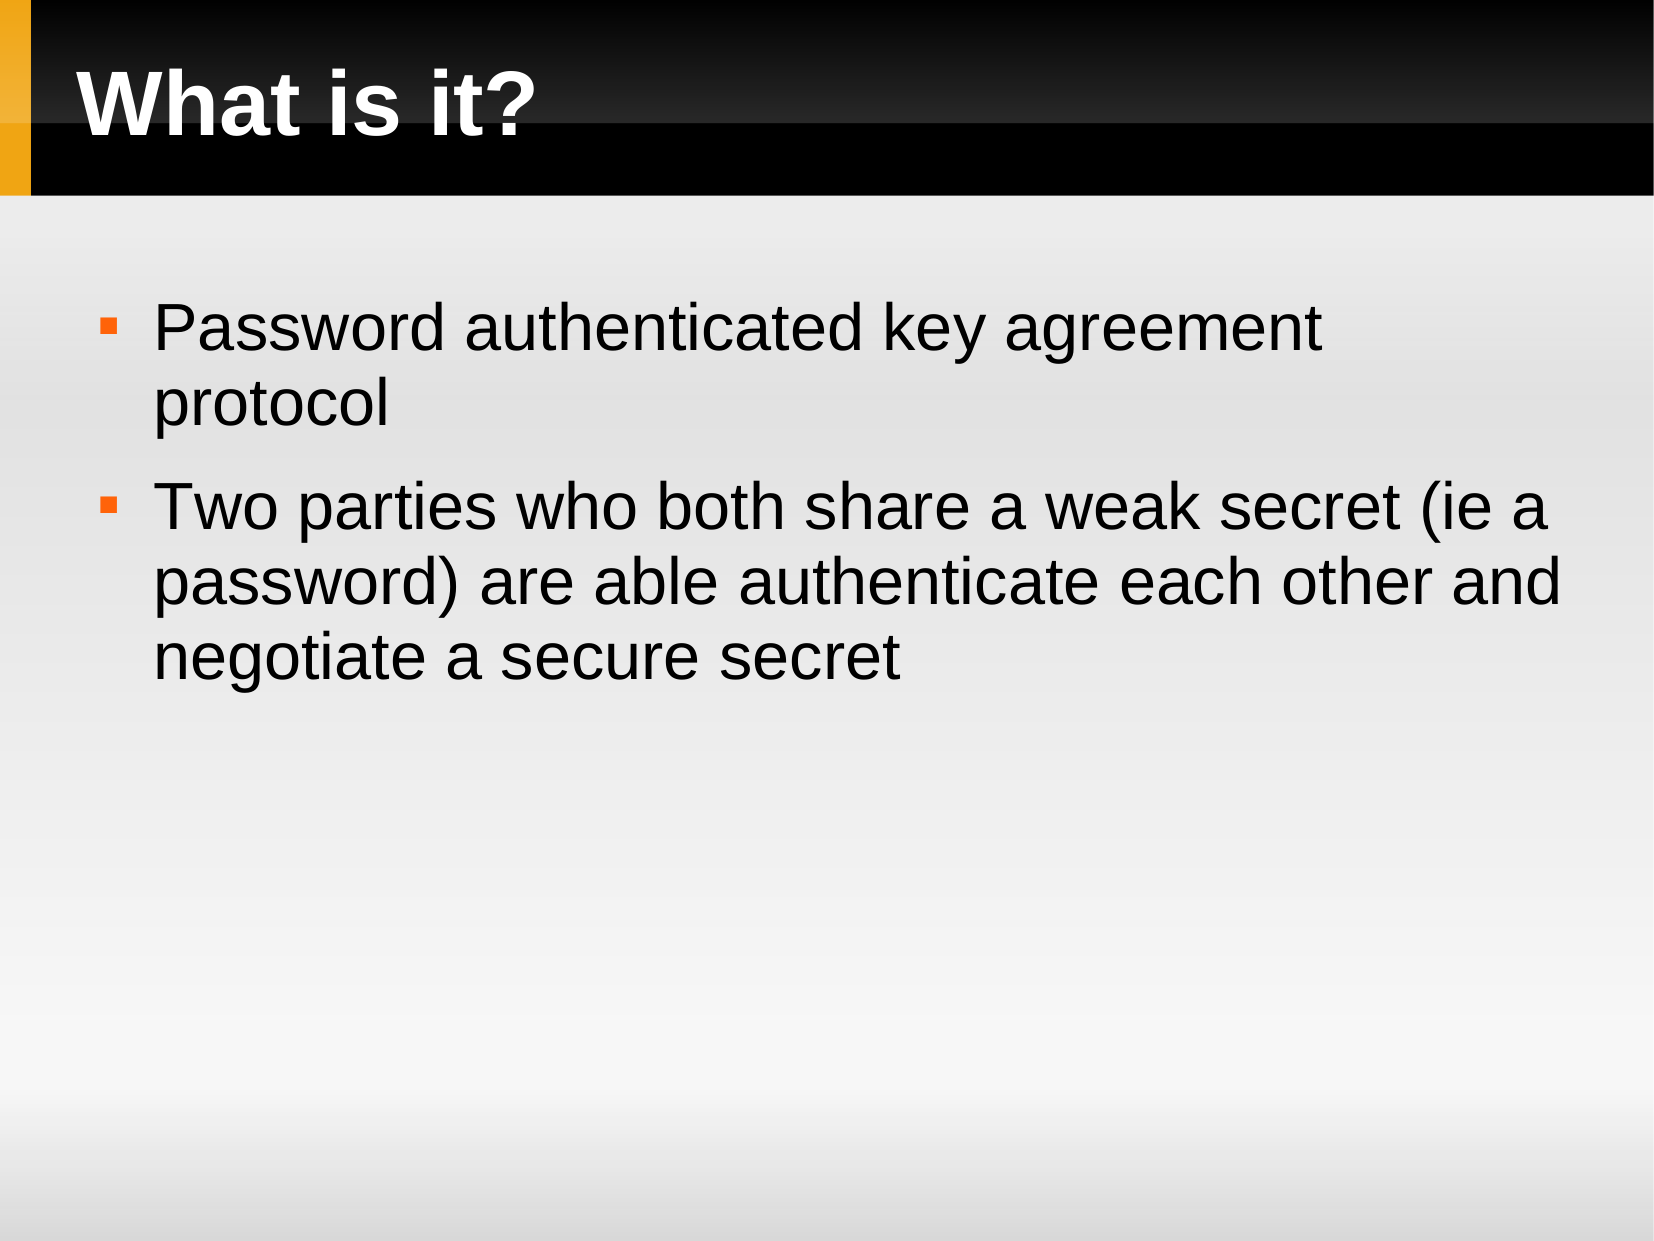

# What is it?
Password authenticated key agreement protocol
Two parties who both share a weak secret (ie a password) are able authenticate each other and negotiate a secure secret